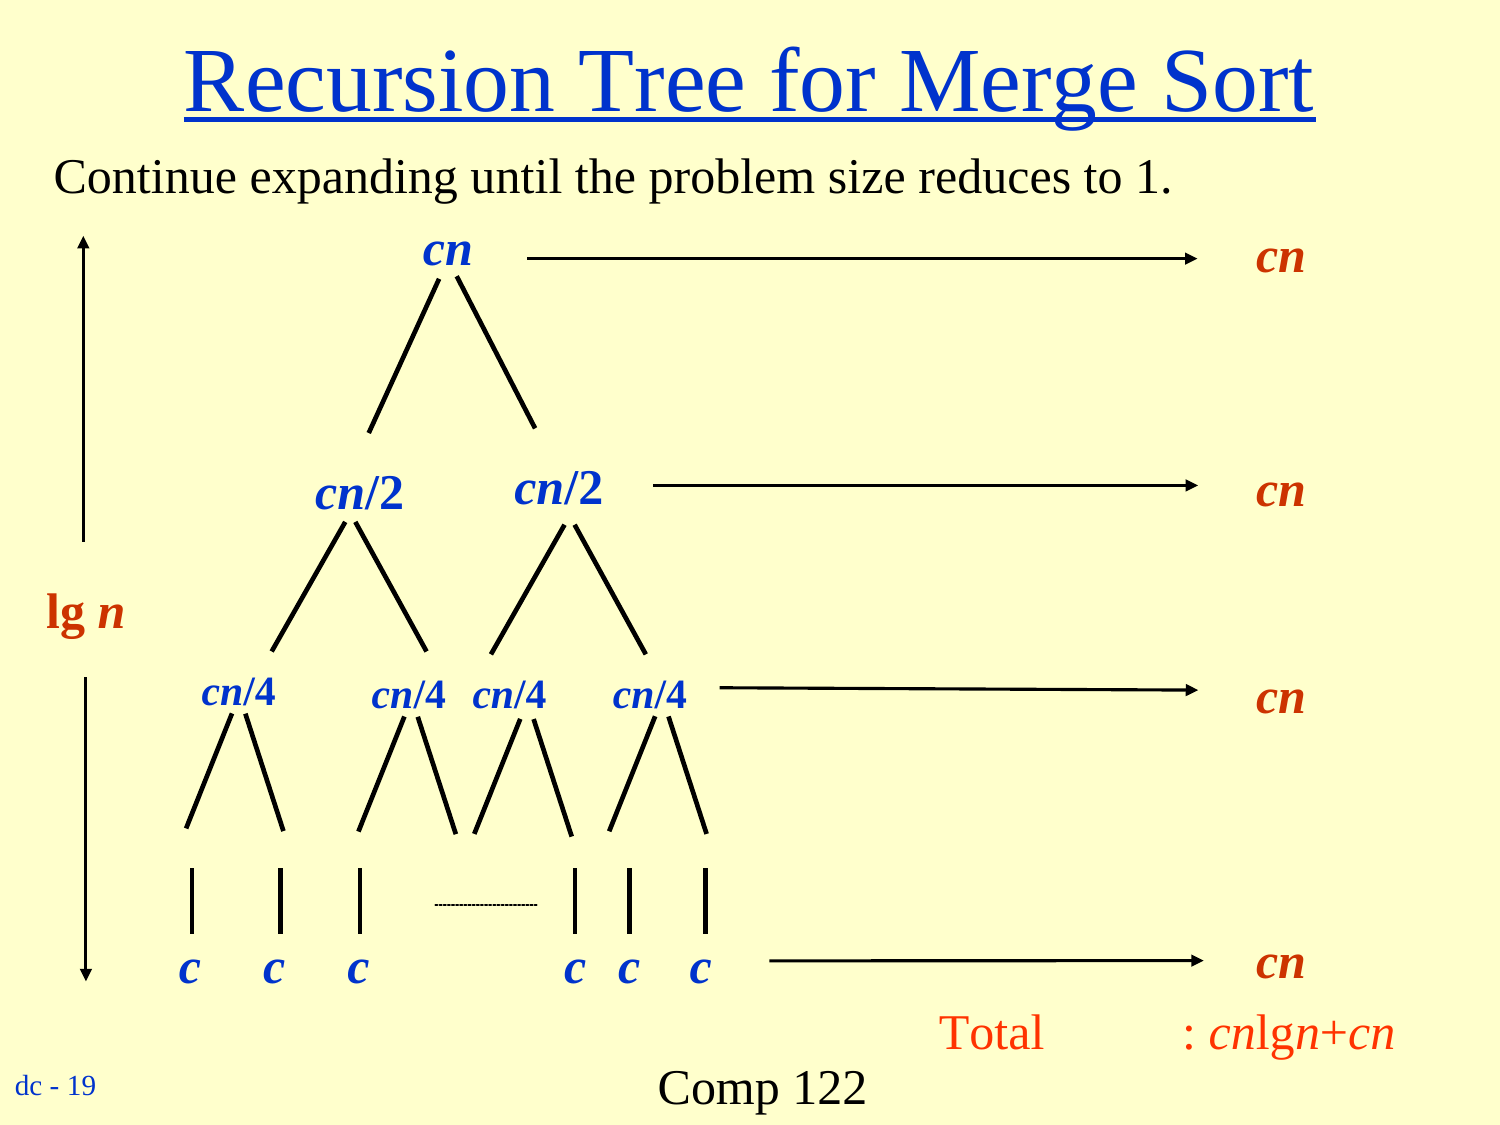

# Recursion Tree for Merge Sort
Continue expanding until the problem size reduces to 1.
cn
cn/2
cn/2
cn/4
cn/4
cn/4
cn/4
c
c
c
c
c
c
cn
cn
lg n
cn
cn
Total : cnlgn+cn